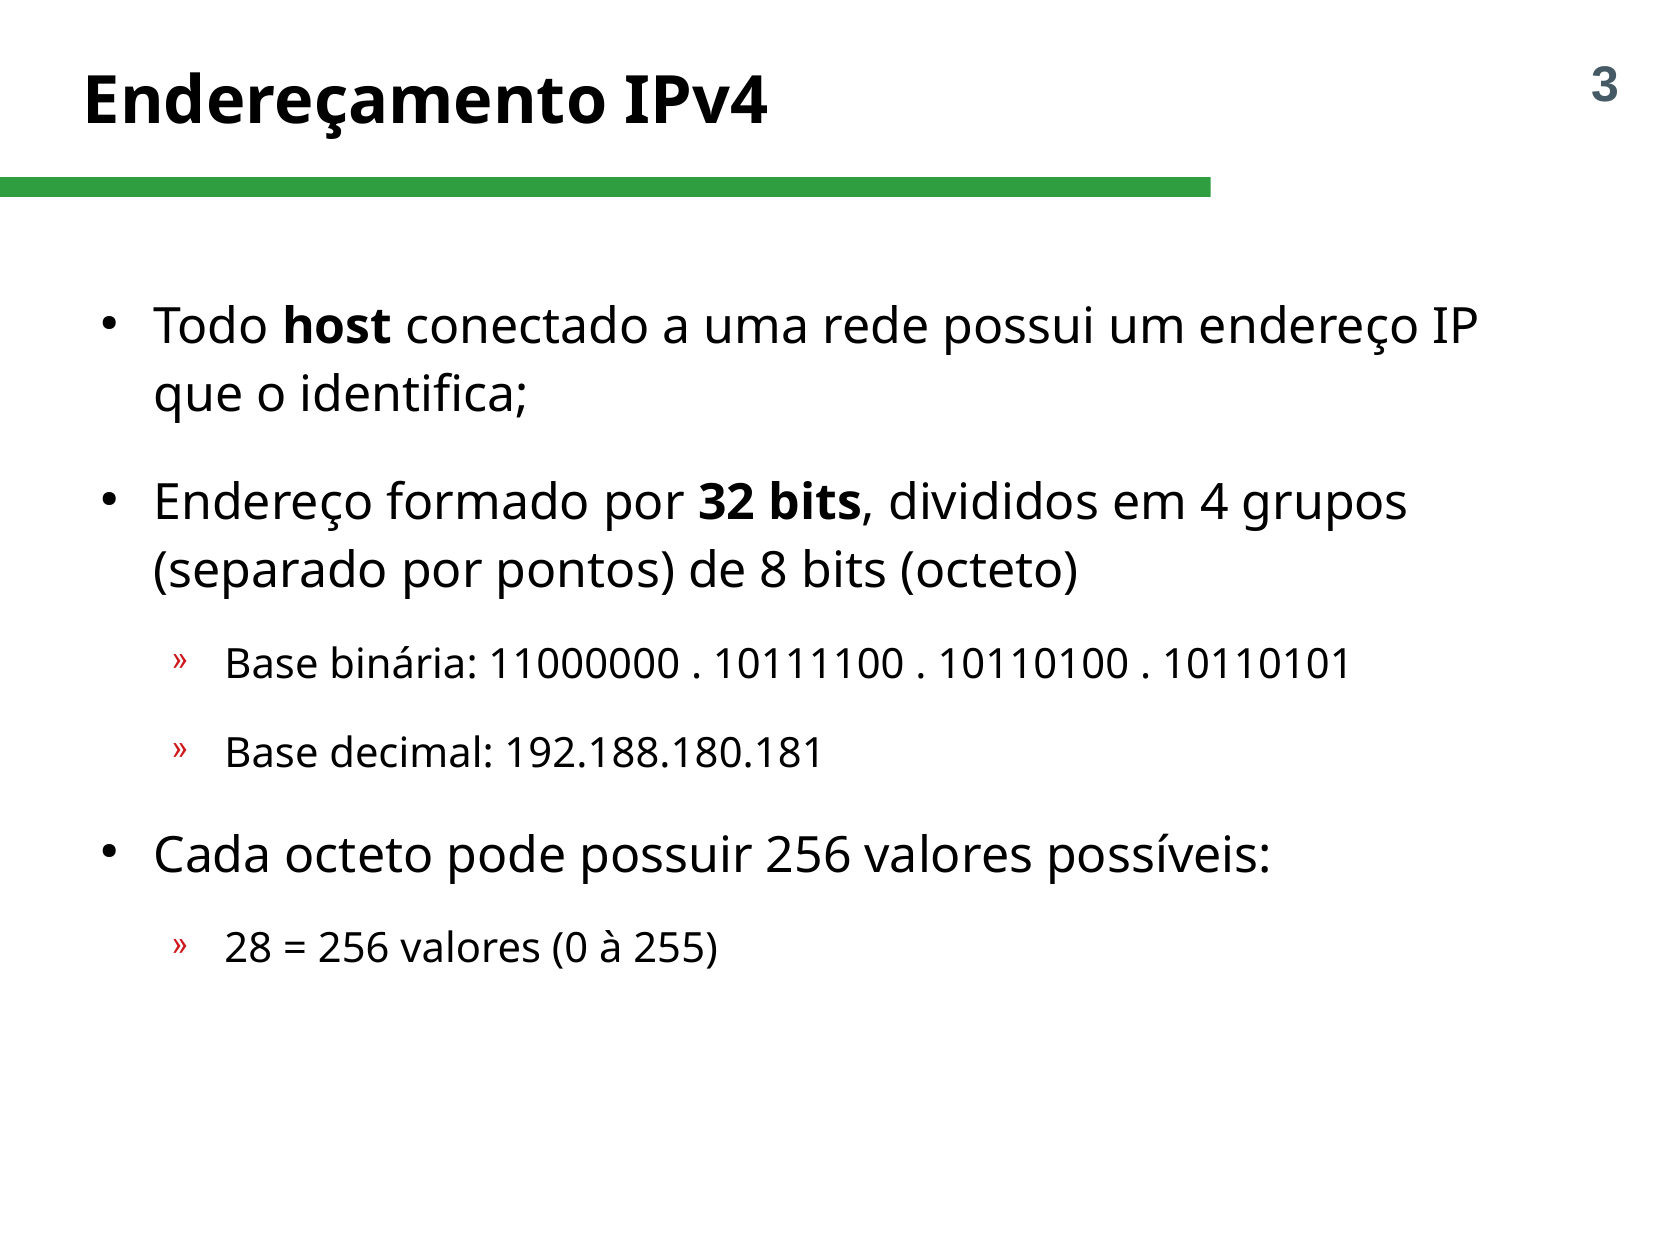

# Endereçamento IPv4
Todo host conectado a uma rede possui um endereço IP que o identifica;
Endereço formado por 32 bits, divididos em 4 grupos (separado por pontos) de 8 bits (octeto)
Base binária: 11000000 . 10111100 . 10110100 . 10110101
Base decimal: 192.188.180.181
Cada octeto pode possuir 256 valores possíveis:
28 = 256 valores (0 à 255)